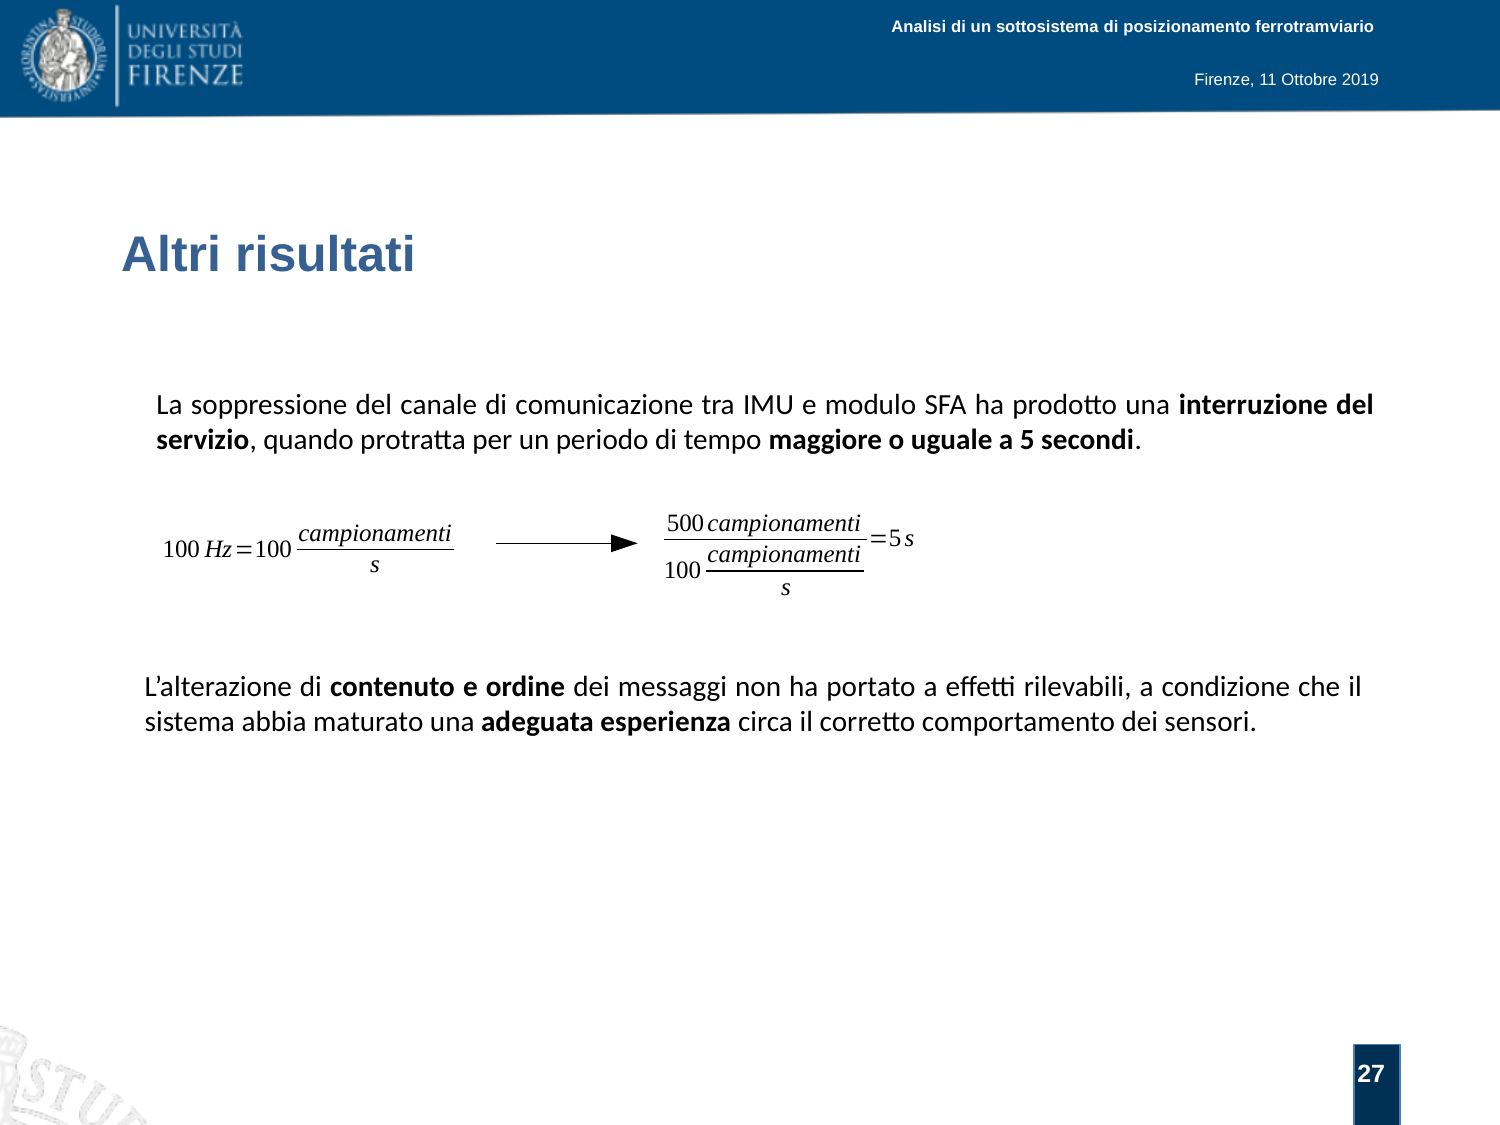

Analisi di un sottosistema di posizionamento ferrotramviario
Firenze, 11 Ottobre 2019
Altri risultati
La soppressione del canale di comunicazione tra IMU e modulo SFA ha prodotto una interruzione del servizio, quando protratta per un periodo di tempo maggiore o uguale a 5 secondi.
L’alterazione di contenuto e ordine dei messaggi non ha portato a effetti rilevabili, a condizione che il sistema abbia maturato una adeguata esperienza circa il corretto comportamento dei sensori.